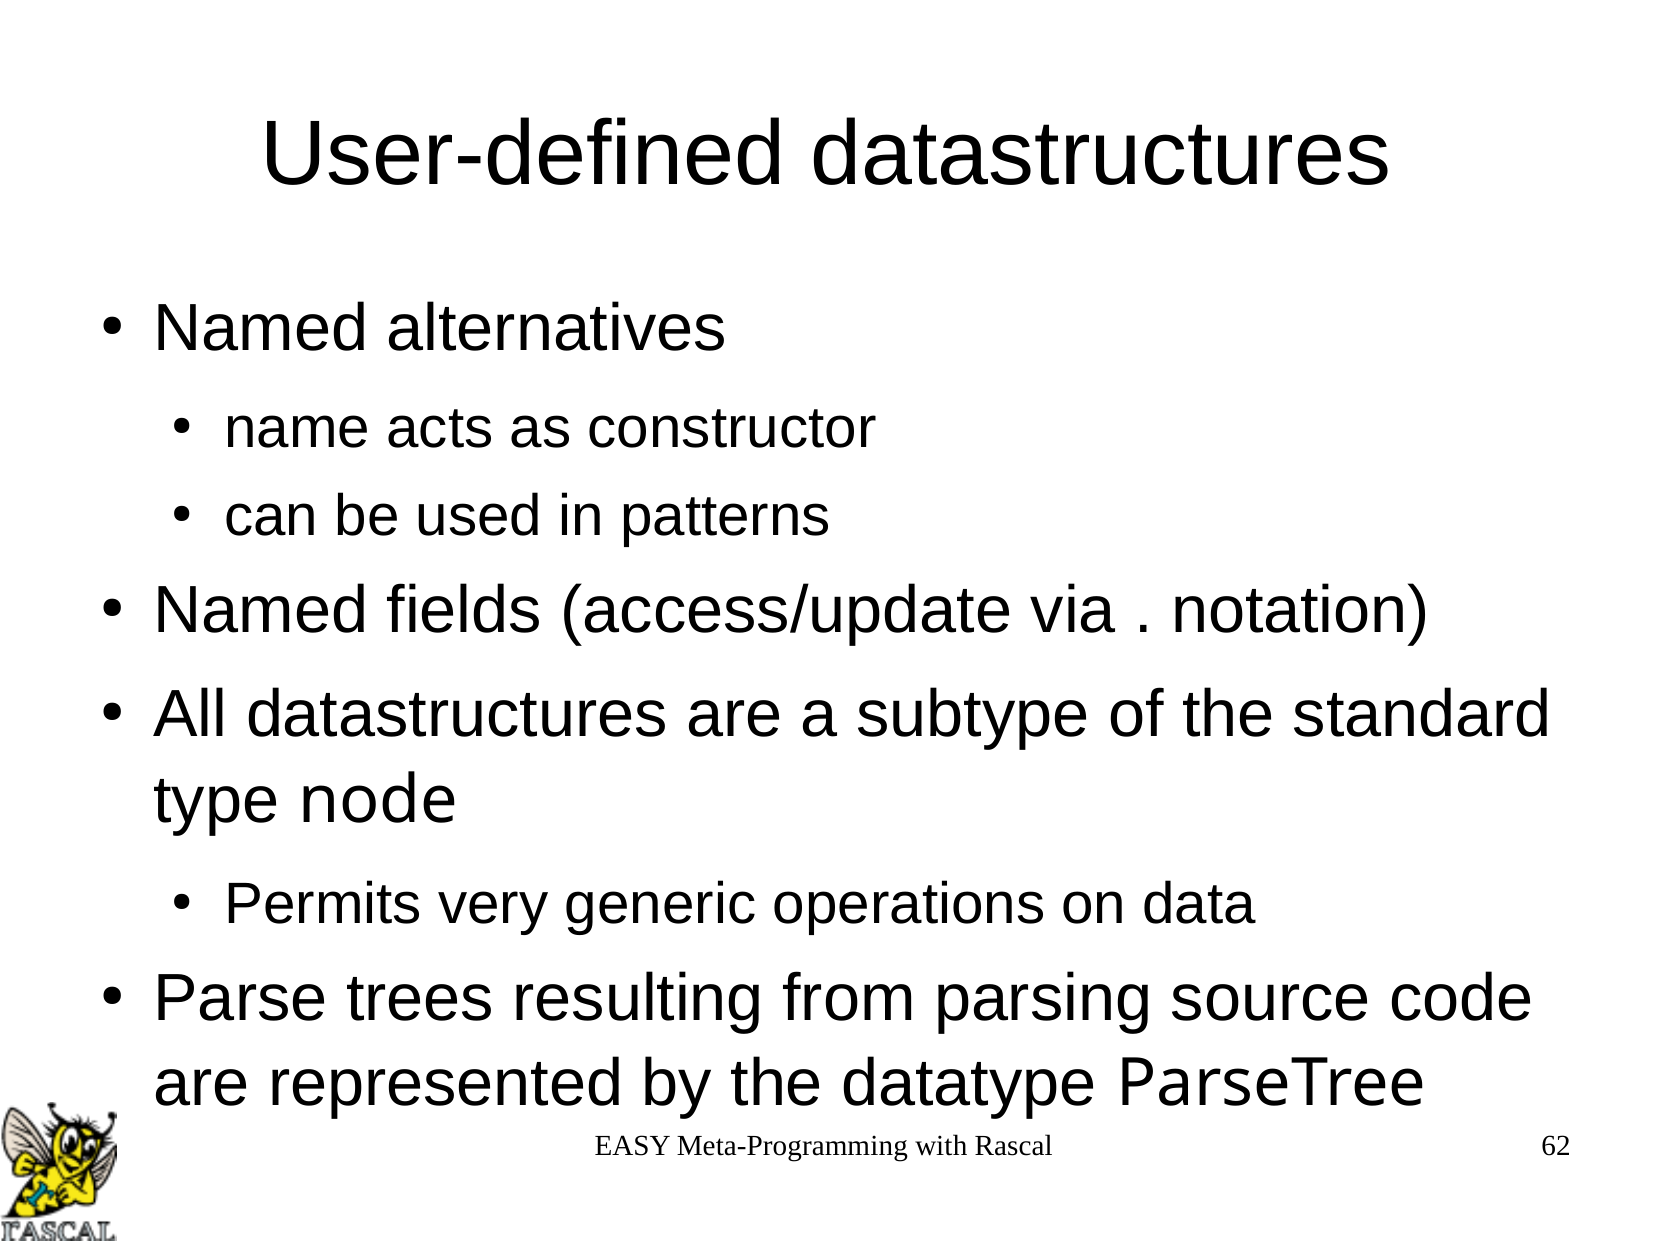

# User-defined datastructures
Named alternatives
name acts as constructor
can be used in patterns
Named fields (access/update via . notation)
All datastructures are a subtype of the standard type node
Permits very generic operations on data
Parse trees resulting from parsing source code are represented by the datatype ParseTree
62